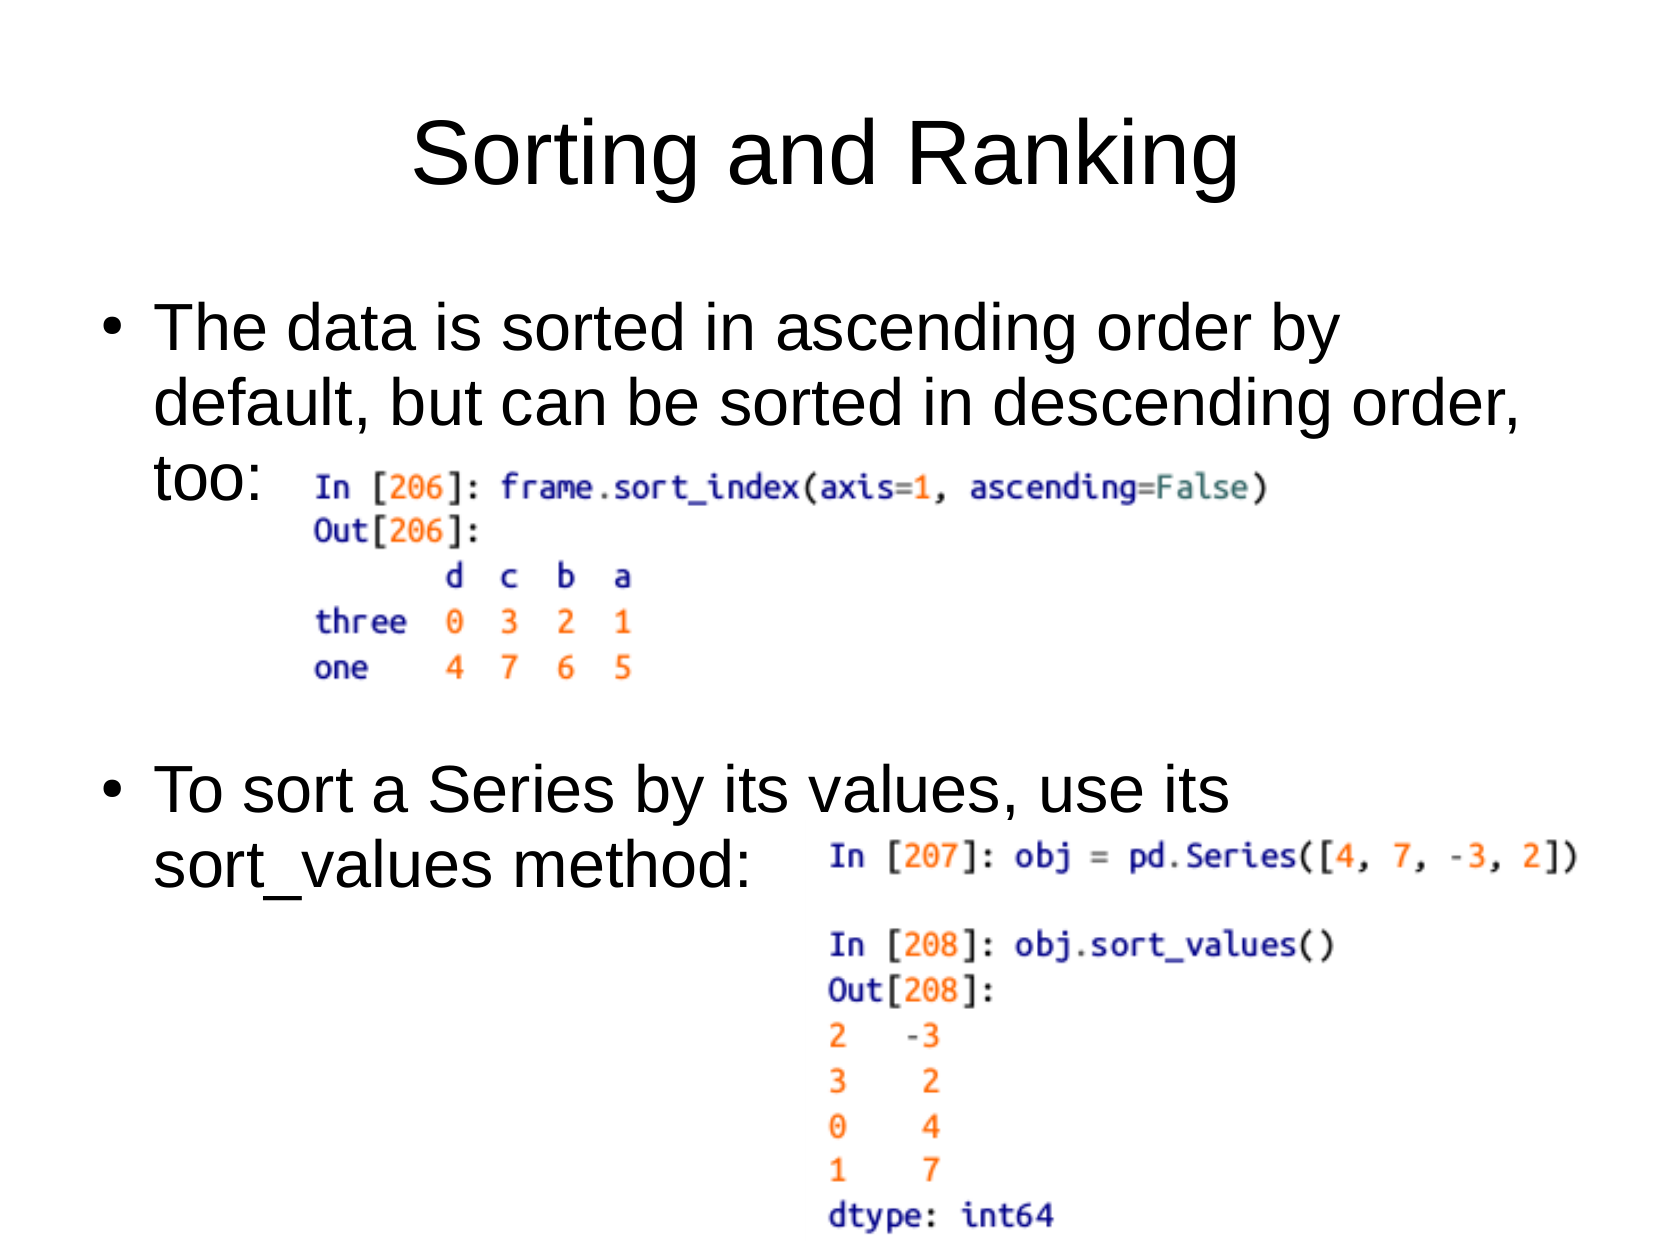

# Sorting and Ranking
The data is sorted in ascending order by default, but can be sorted in descending order, too:
To sort a Series by its values, use its sort_values method: